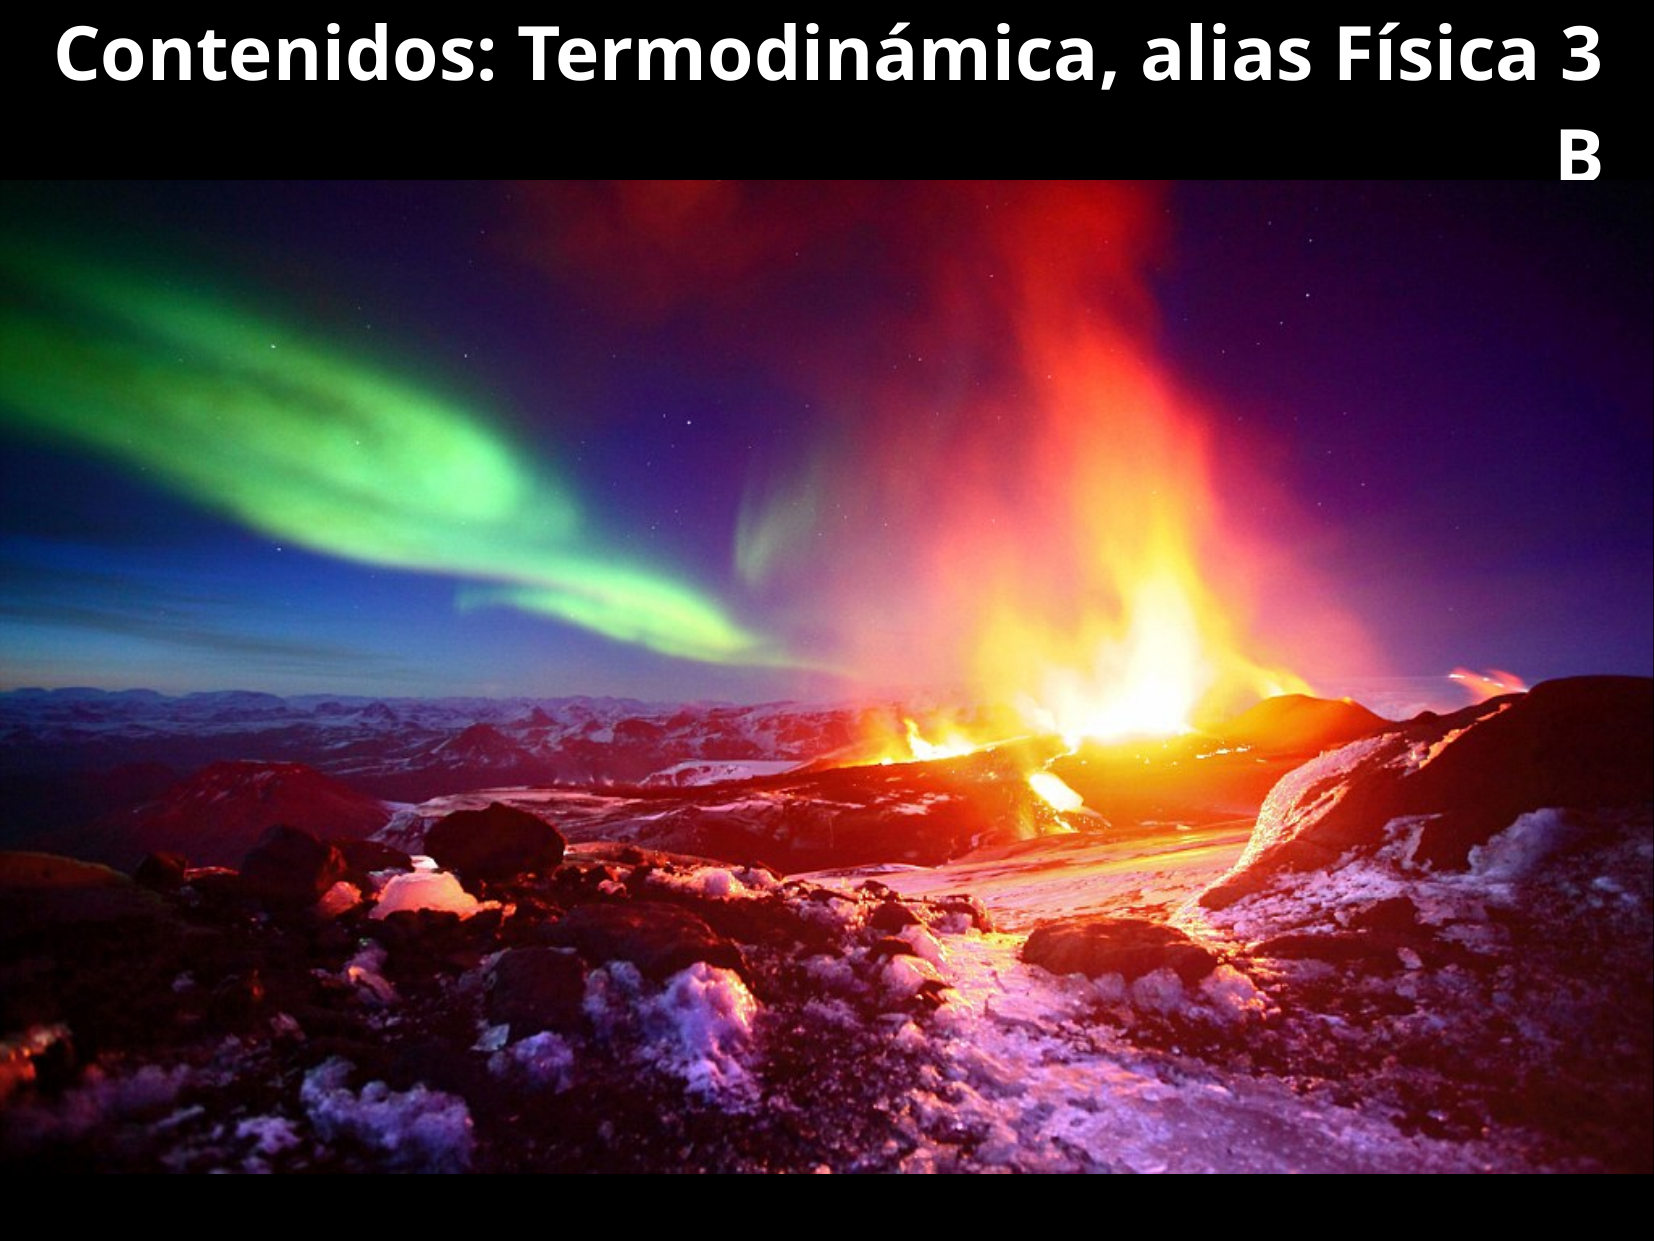

# Contenidos: Termodinámica, alias Física 3 B
Mar 08, 2018
H. Asorey - F3B 2018
10